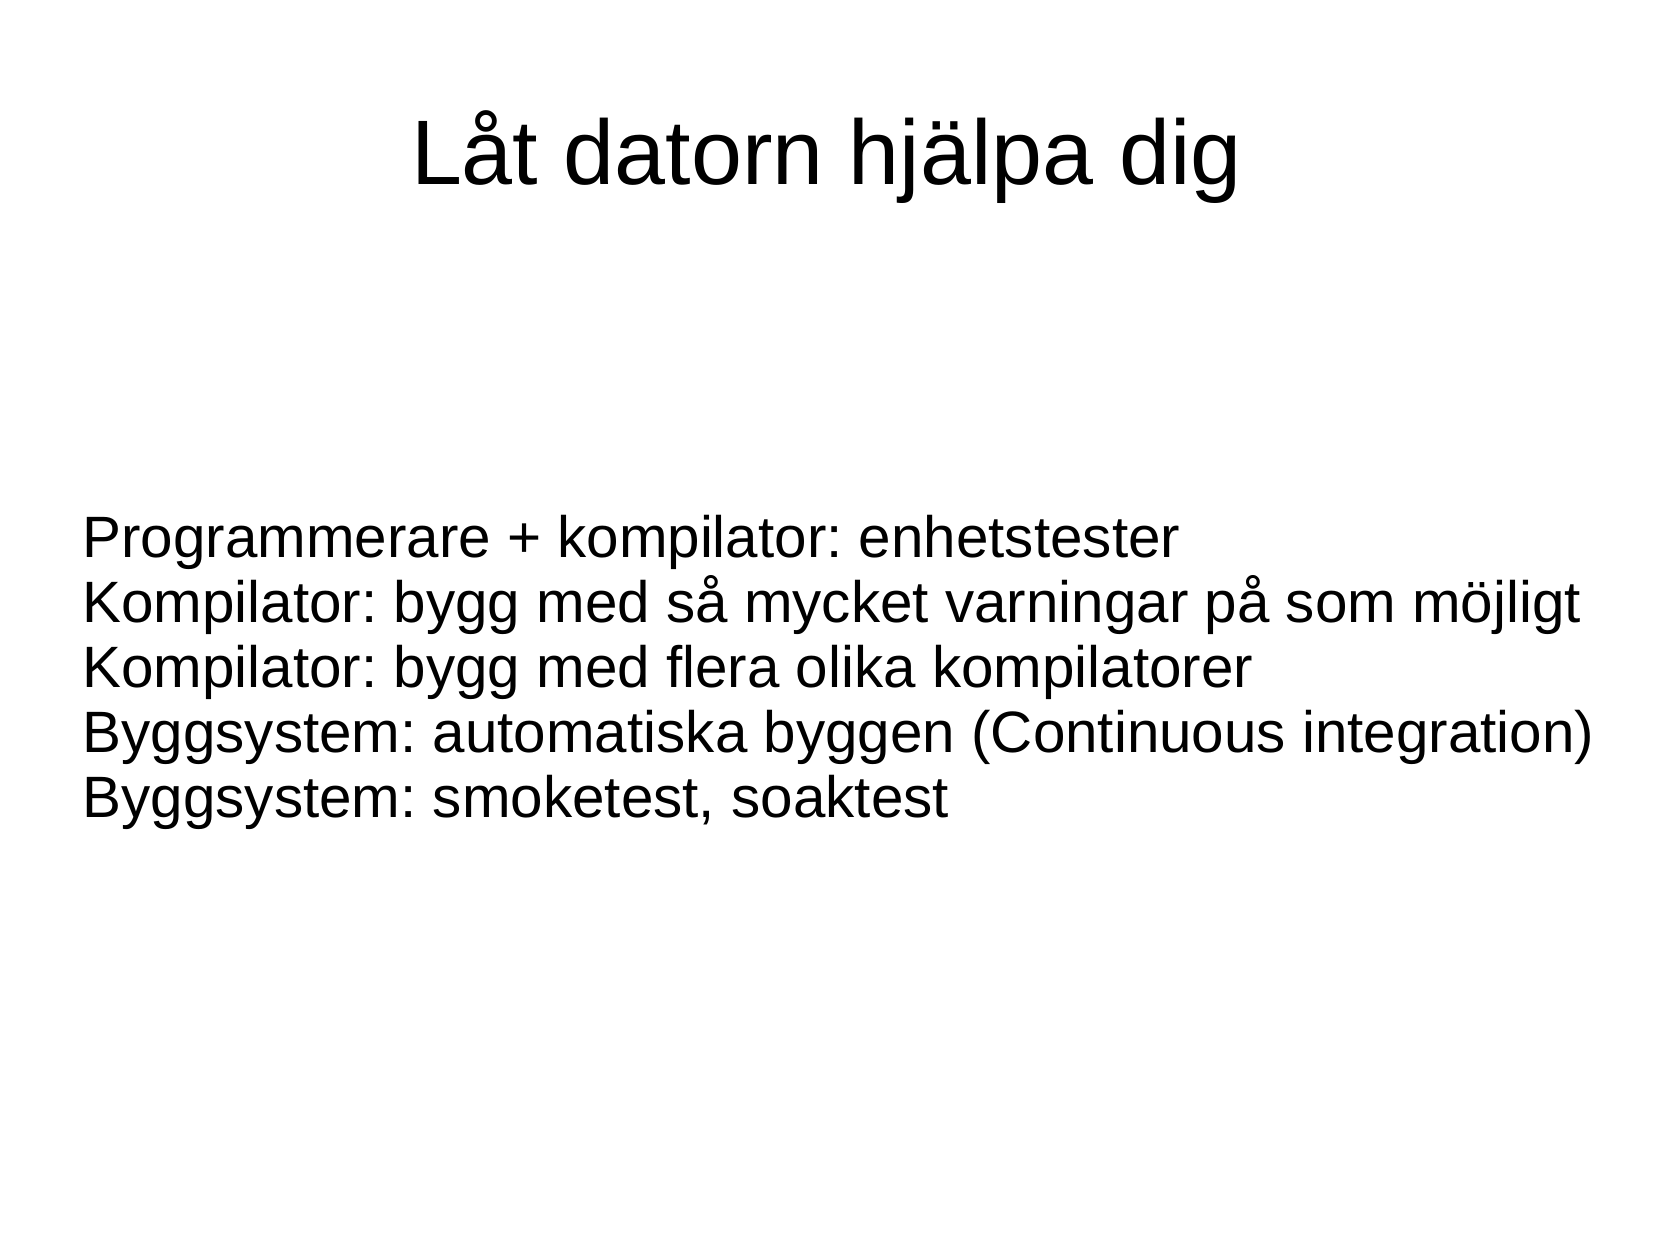

# Låt datorn hjälpa dig
Programmerare + kompilator: enhetstester
Kompilator: bygg med så mycket varningar på som möjligt
Kompilator: bygg med flera olika kompilatorer
Byggsystem: automatiska byggen (Continuous integration)
Byggsystem: smoketest, soaktest